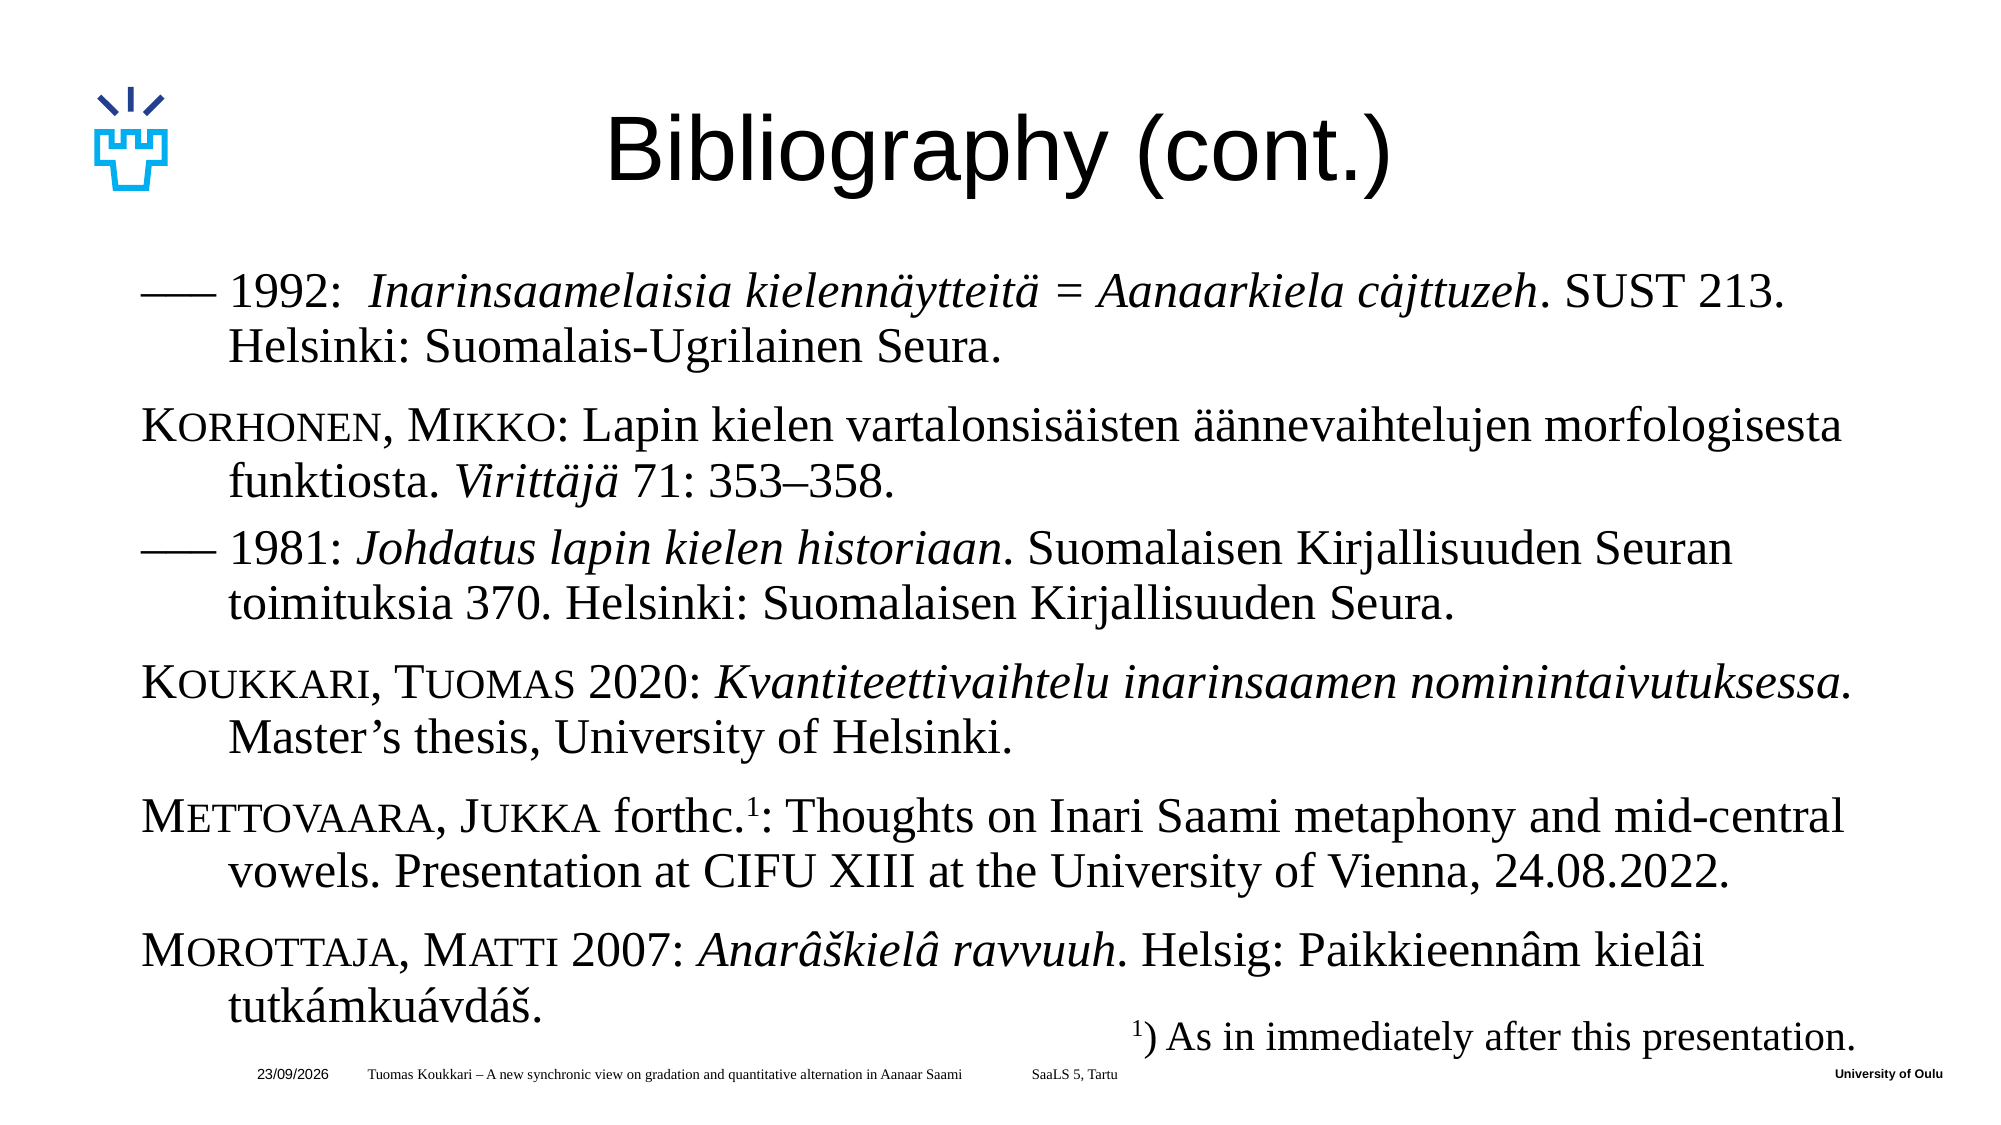

# Bibliography (cont.)
––– 1992: Inarinsaamelaisia kielennäytteitä = Aanaarkiela cȧjttuzeh. SUST 213.
	 Helsinki: Suomalais-Ugrilainen Seura.
KORHONEN, MIKKO: Lapin kielen vartalonsisäisten äännevaihtelujen morfologisesta
	 funktiosta. Virittäjä 71: 353–358.
––– 1981: Johdatus lapin kielen historiaan. Suomalaisen Kirjallisuuden Seuran
	 toimituksia 370. Helsinki: Suomalaisen Kirjallisuuden Seura.
Koukkari, Tuomas 2020: Kvantiteettivaihtelu inarinsaamen nominintaivutuksessa.
	 Master’s thesis, University of Helsinki.
METTOVAARA, JUKKA forthc.1: Thoughts on Inari Saami metaphony and mid-central
	 vowels. Presentation at CIFU XIII at the University of Vienna, 24.08.2022.
MOROTTAJA, MATTI 2007: Anarâškielâ ravvuuh. Helsig: Paikkieennâm kielâi
	 tutkámkuávdáš.
1) As in immediately after this presentation.
https://github.com/tkoukkar/anaraskiela/blob/master/Koukkari_Tuomas-CIFUXIII-oovdanpyehtim.pdf